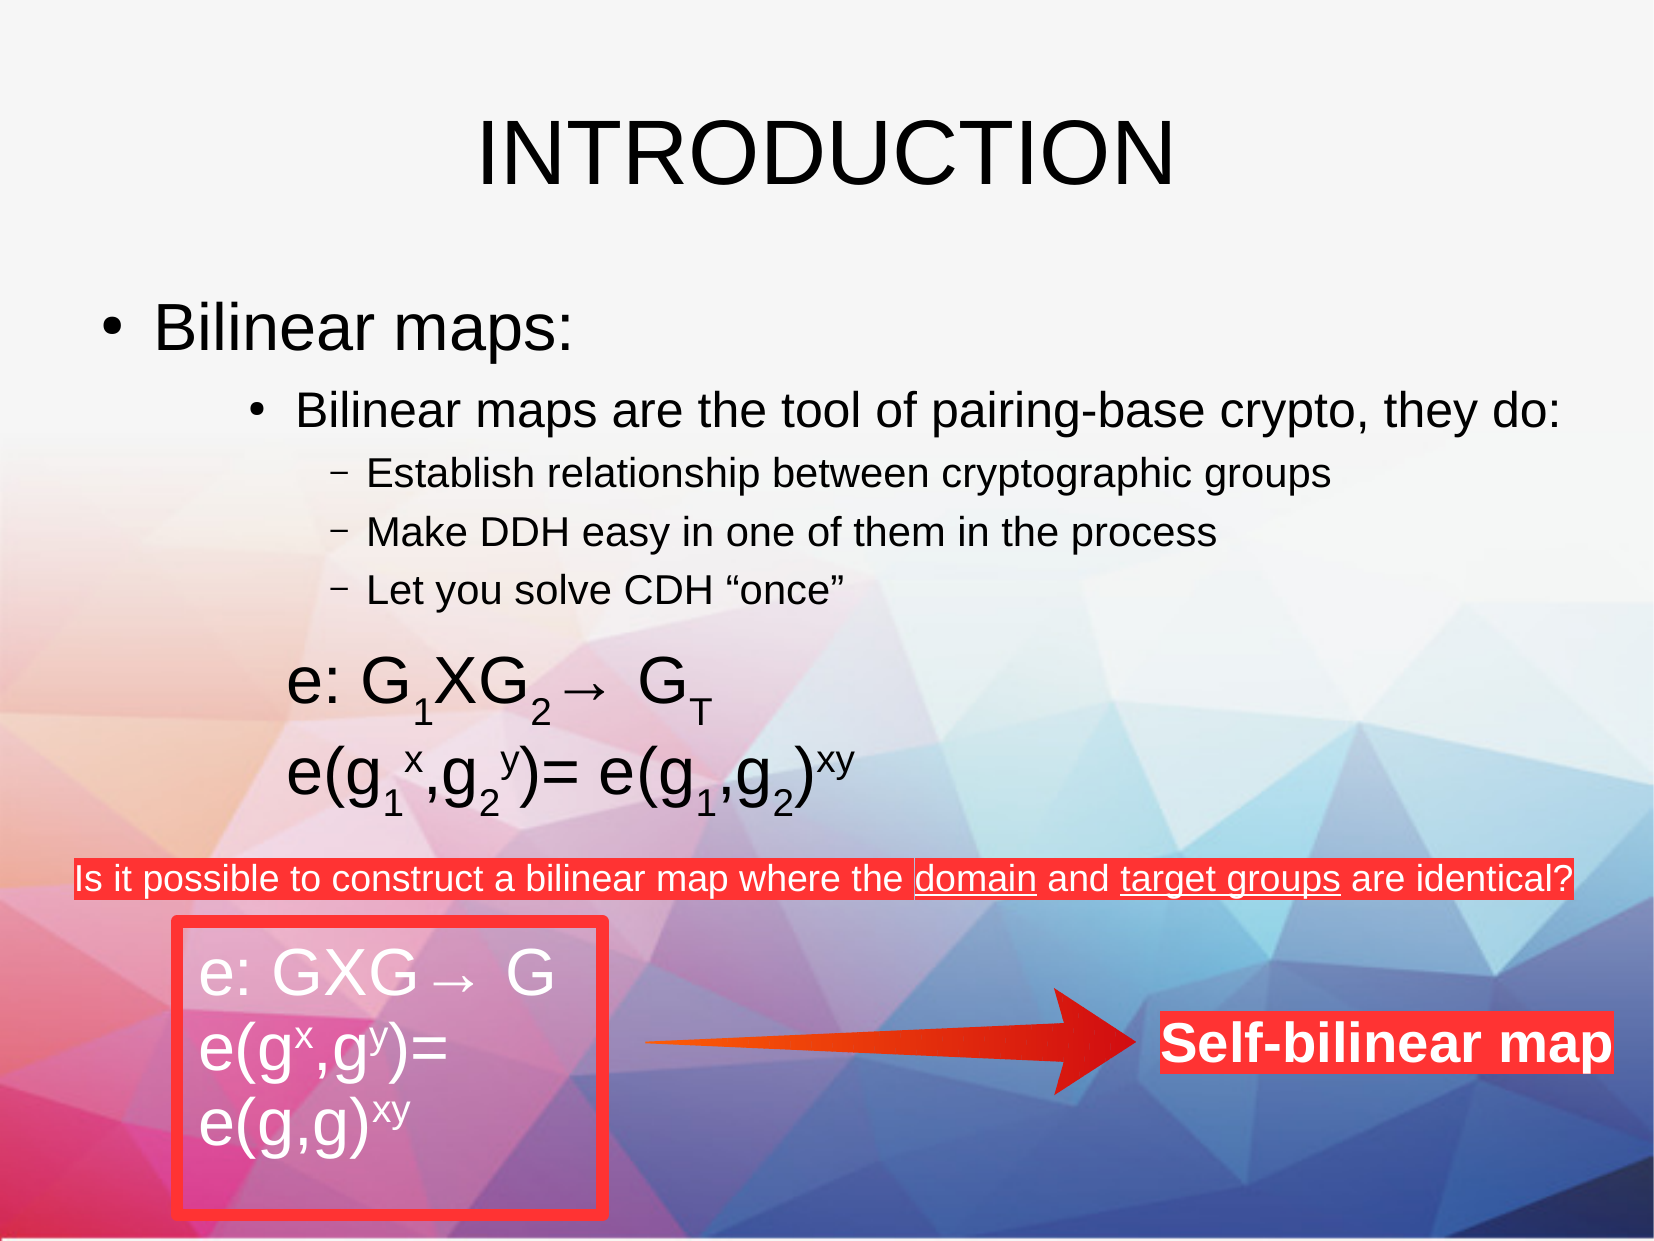

# INTRODUCTION
Bilinear maps:
Bilinear maps are the tool of pairing-base crypto, they do:
Establish relationship between cryptographic groups
Make DDH easy in one of them in the process
Let you solve CDH “once”
e: G1XG2→ GT
e(g1x,g2y)= e(g1,g2)xy
Is it possible to construct a bilinear map where the domain and target groups are identical?
e: GXG→ G
e(gx,gy)= e(g,g)xy
Self-bilinear map